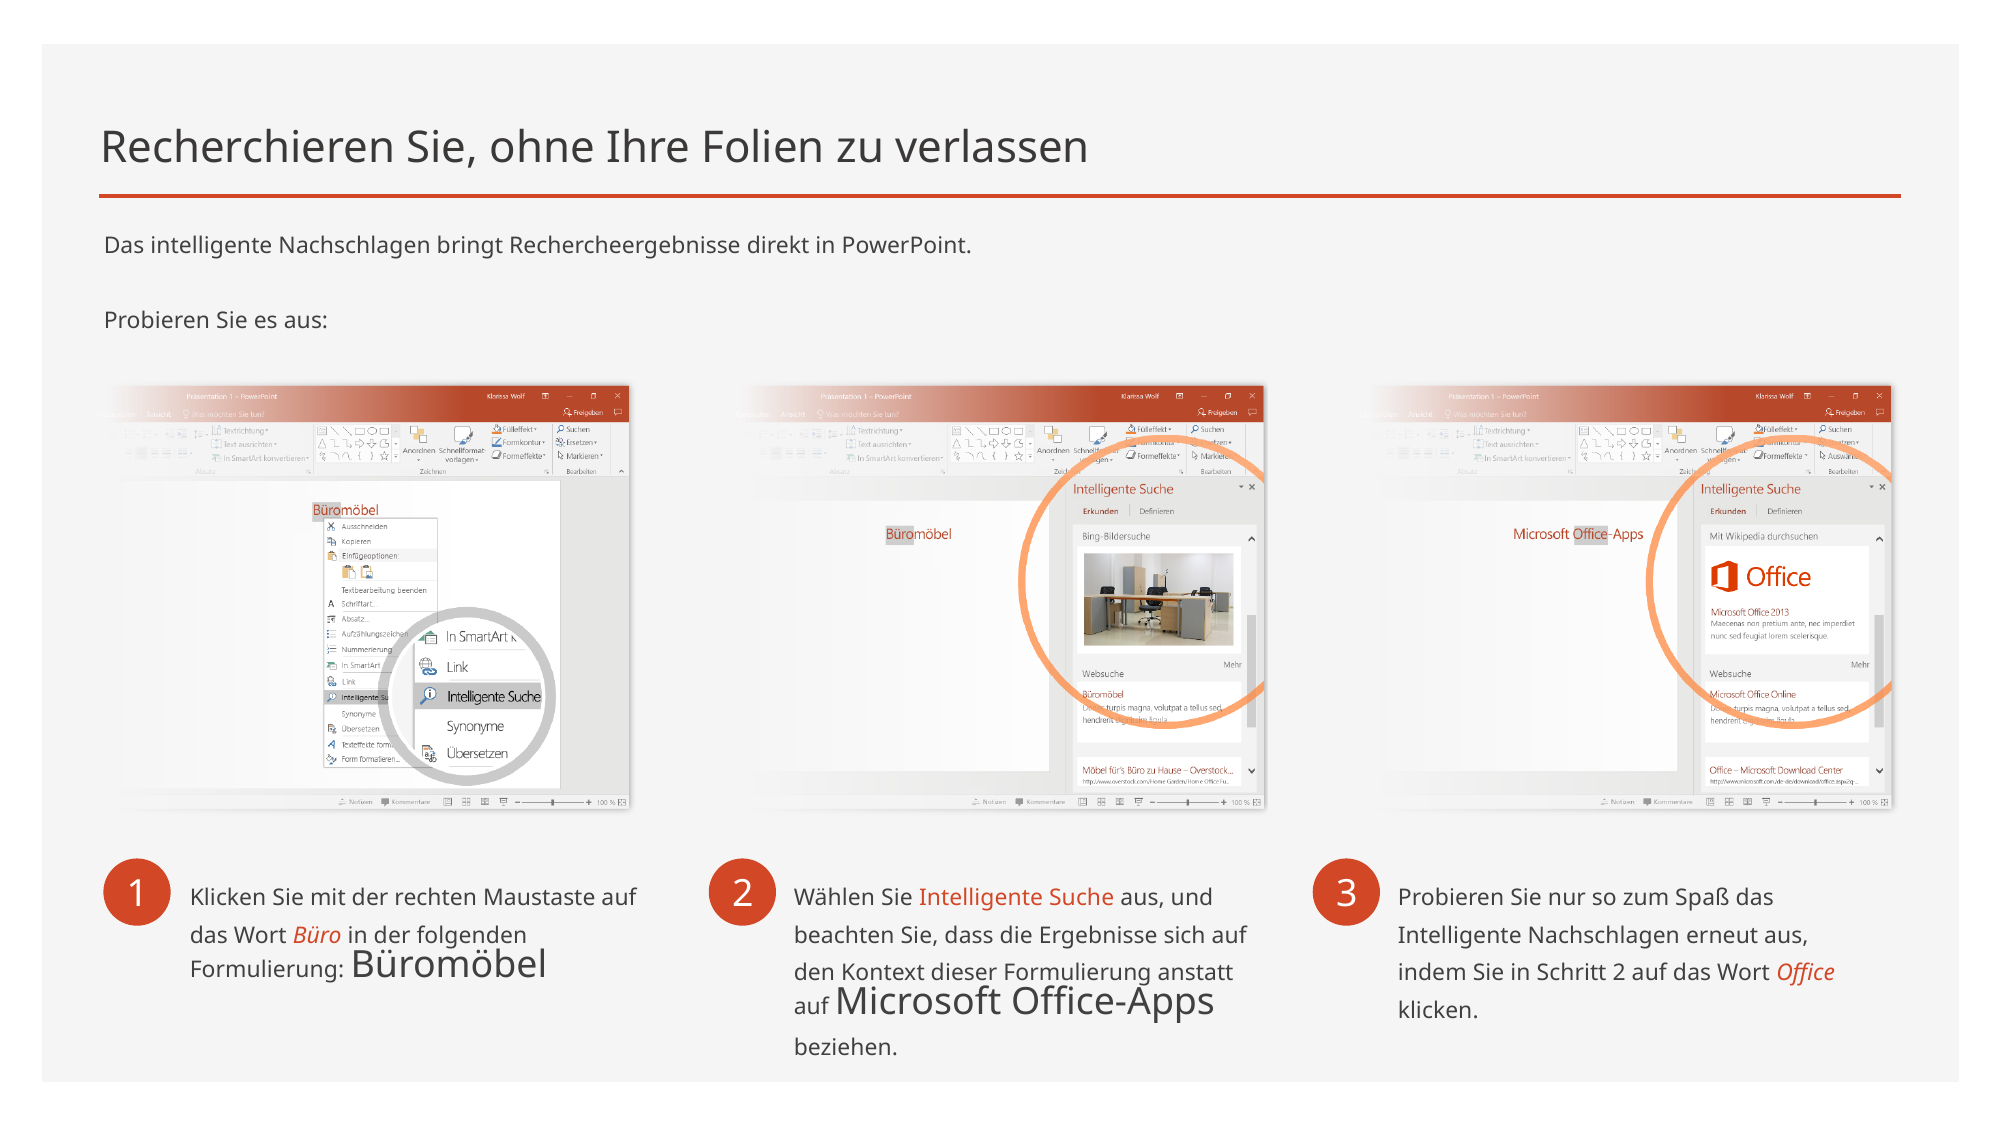

# Recherchieren Sie, ohne Ihre Folien zu verlassen
Das intelligente Nachschlagen bringt Rechercheergebnisse direkt in PowerPoint.
Probieren Sie es aus:
1
2
3
Klicken Sie mit der rechten Maustaste auf das Wort Büro in der folgenden Formulierung: Büromöbel
Wählen Sie Intelligente Suche aus, und beachten Sie, dass die Ergebnisse sich auf den Kontext dieser Formulierung anstatt auf Microsoft Office-Apps beziehen.
Probieren Sie nur so zum Spaß das Intelligente Nachschlagen erneut aus, indem Sie in Schritt 2 auf das Wort Office klicken.